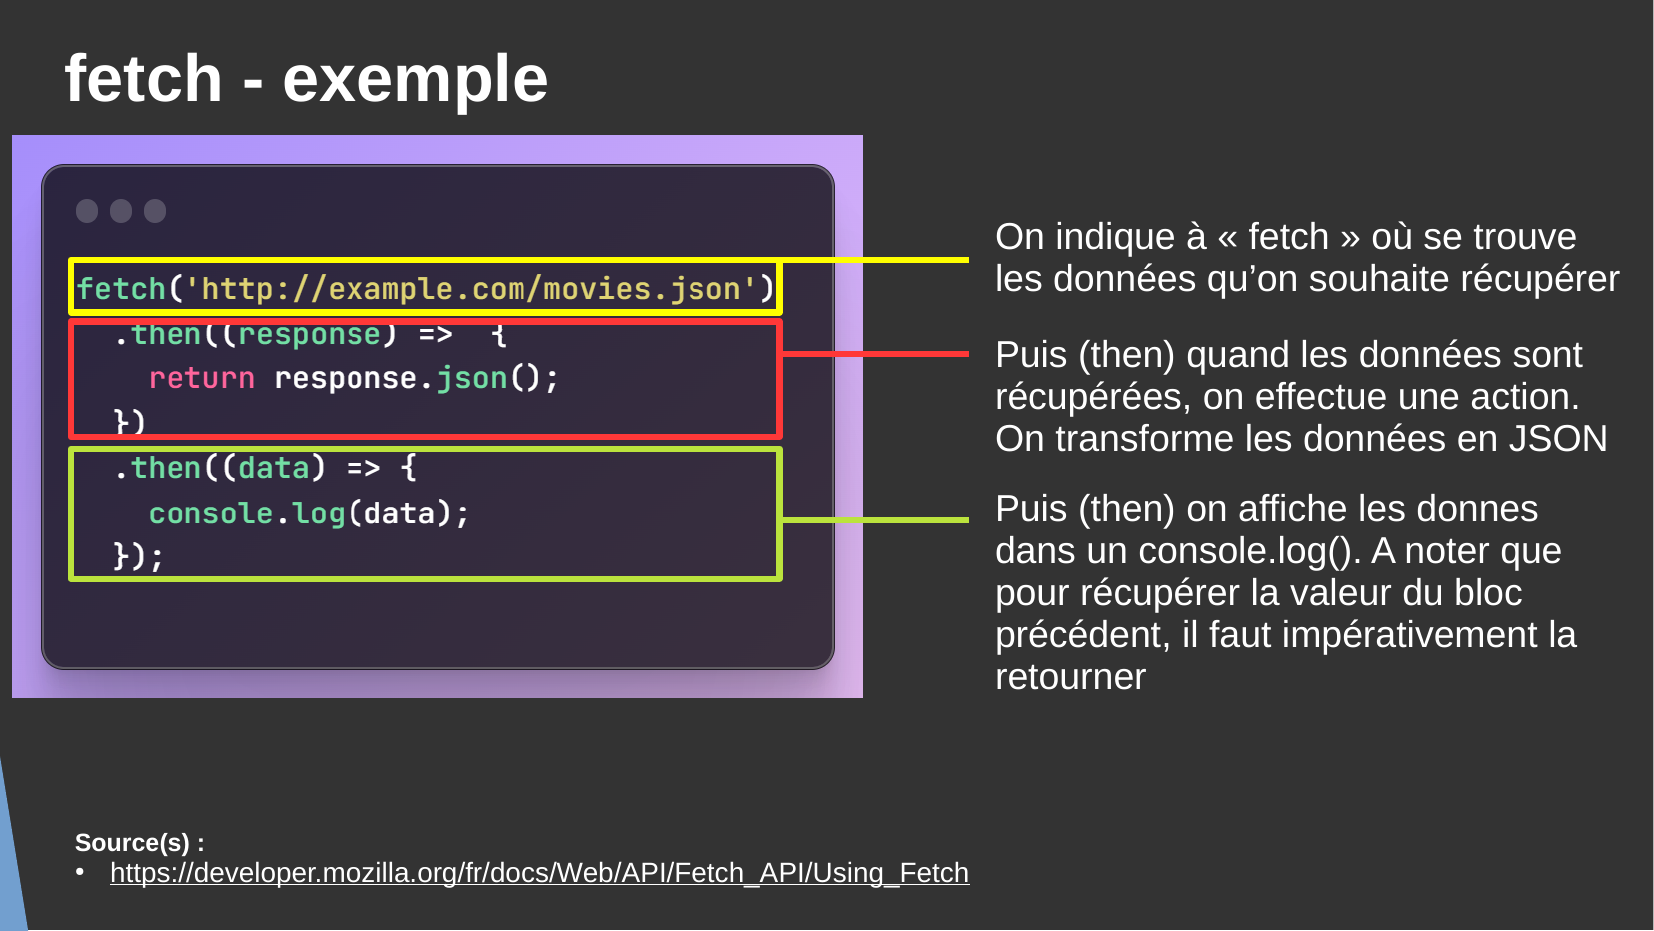

# fetch - exemple
On indique à « fetch » où se trouve les données qu’on souhaite récupérer
Puis (then) quand les données sont récupérées, on effectue une action. On transforme les données en JSON
Puis (then) on affiche les donnes dans un console.log(). A noter que pour récupérer la valeur du bloc précédent, il faut impérativement la retourner
Source(s) :
https://developer.mozilla.org/fr/docs/Web/API/Fetch_API/Using_Fetch